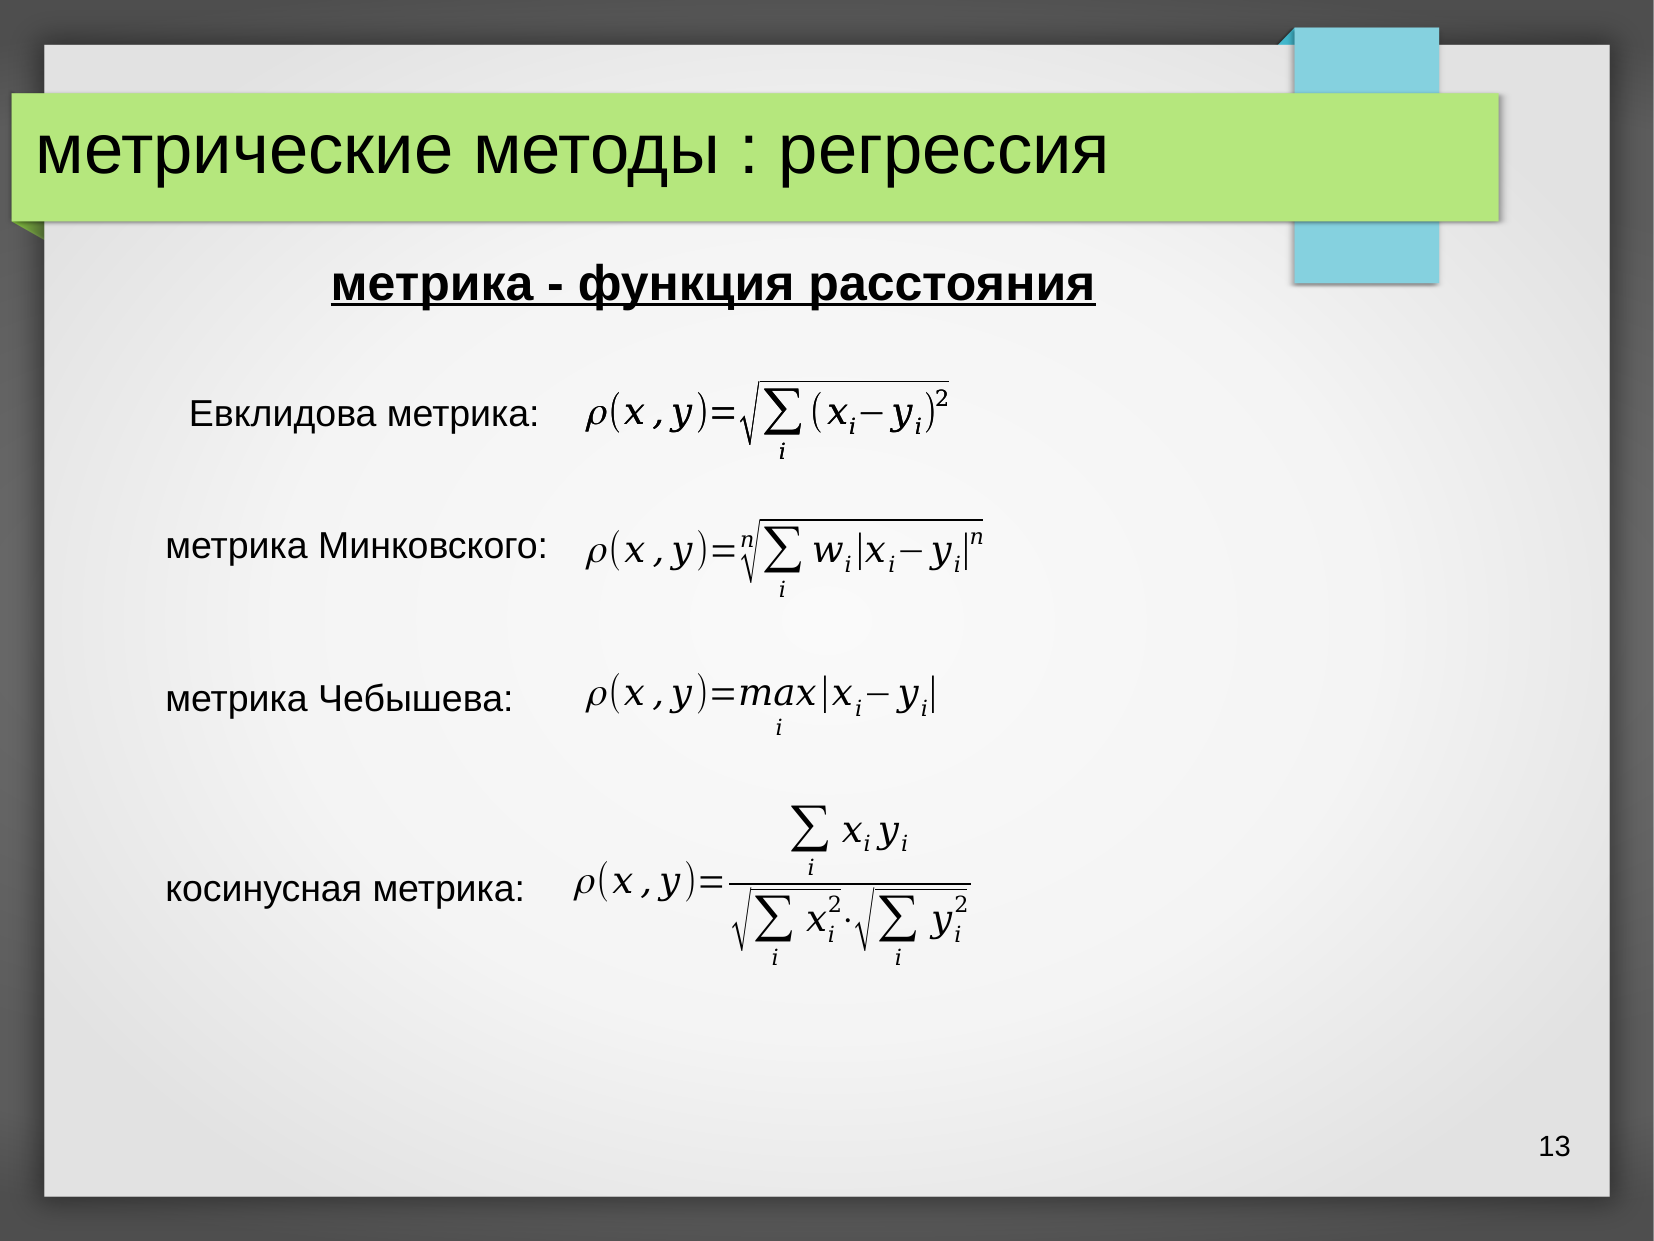

метрические методы : регрессия
# метрика - функция расстояния
Евклидова метрика:
метрика Минковского:
метрика Чебышева:
косинусная метрика:
13